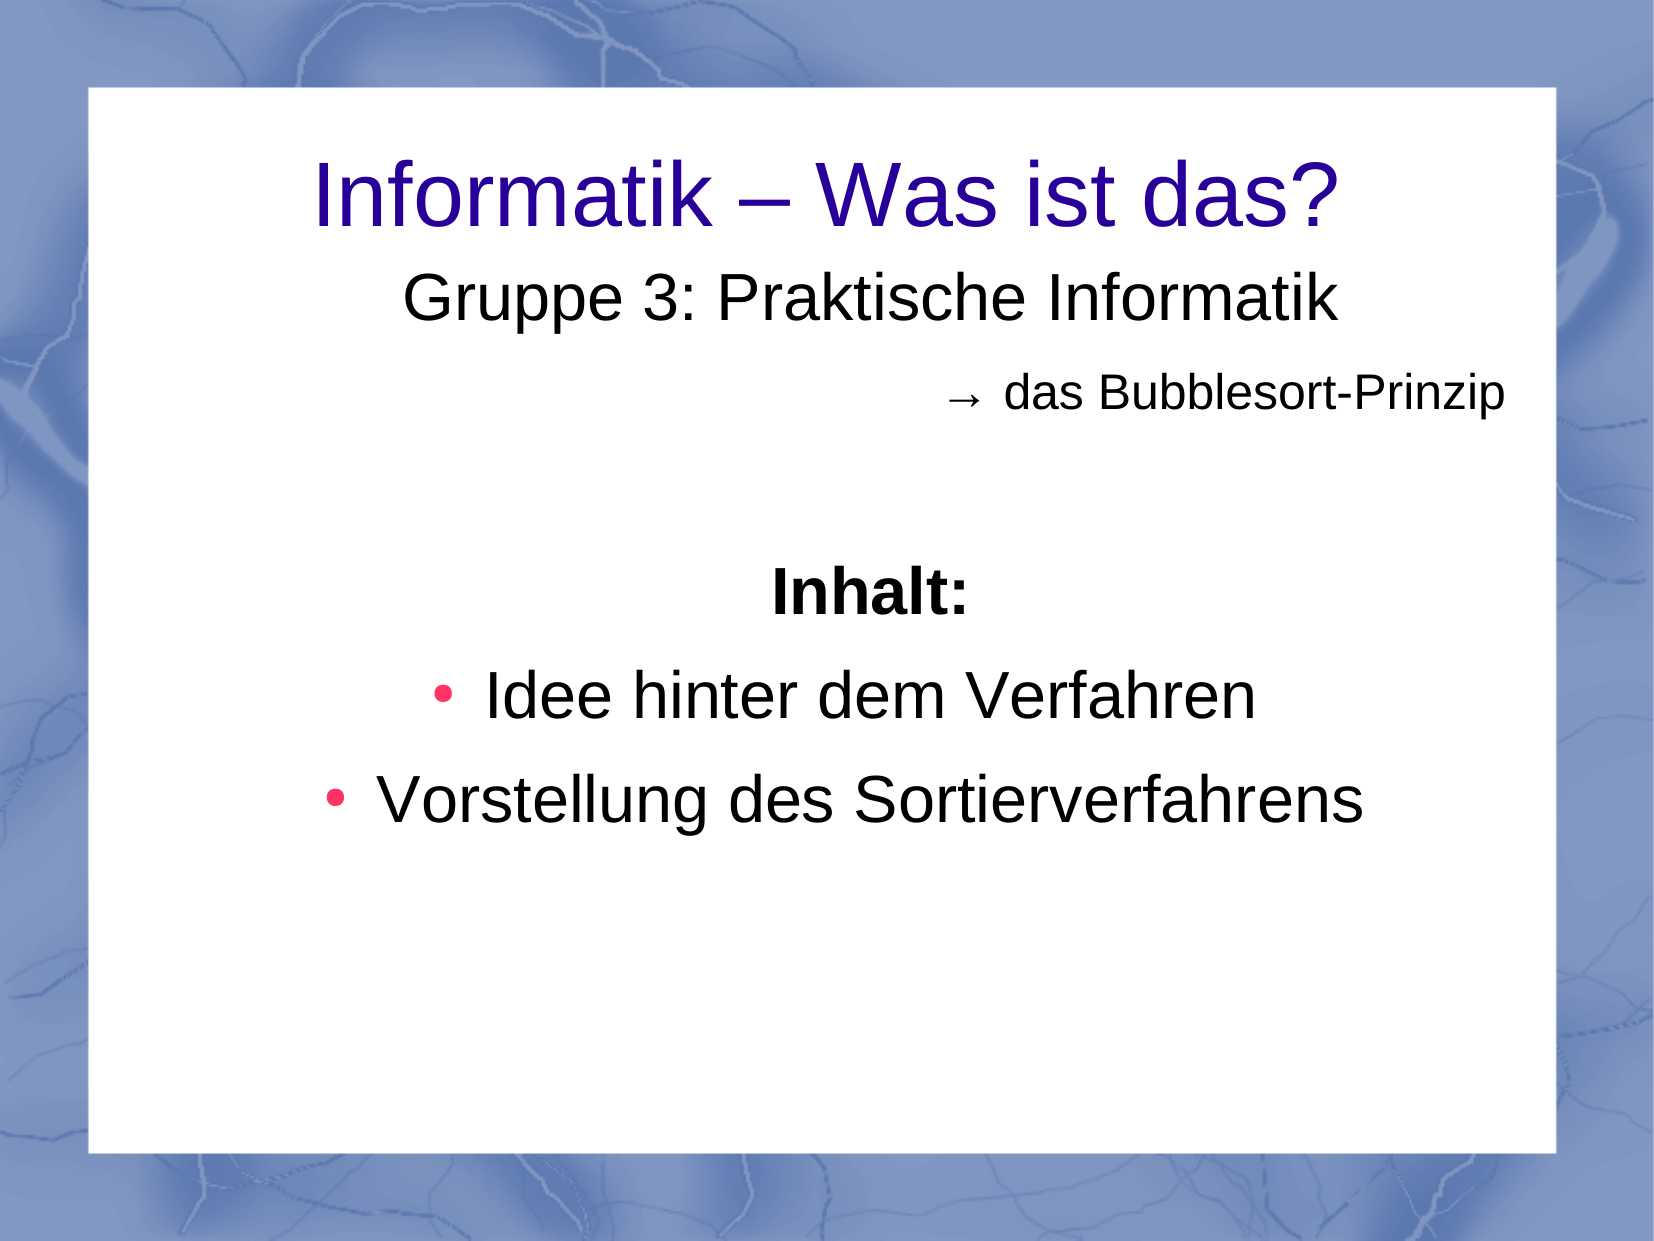

# Informatik – Was ist das?
Gruppe 3: Praktische Informatik
→ das Bubblesort-Prinzip
Inhalt:
Idee hinter dem Verfahren
Vorstellung des Sortierverfahrens